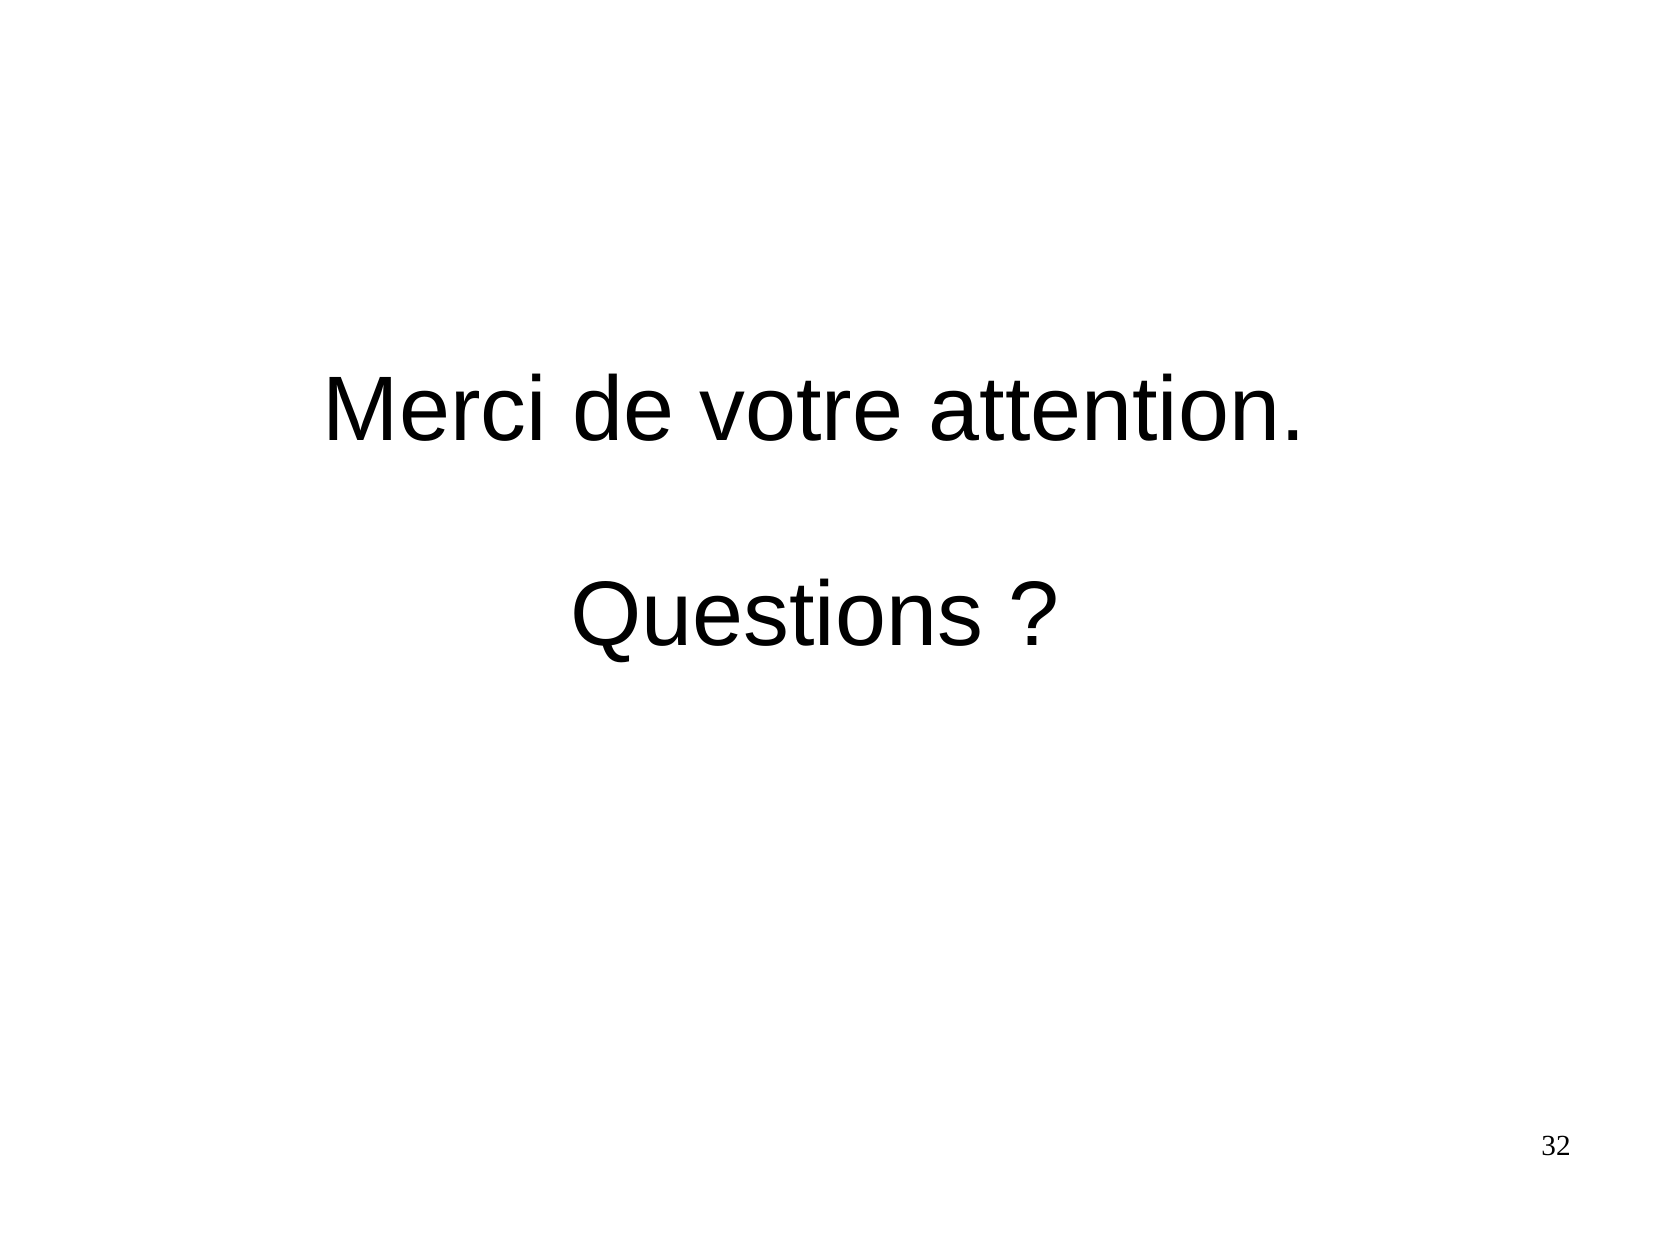

# Merci de votre attention. Questions ?
32